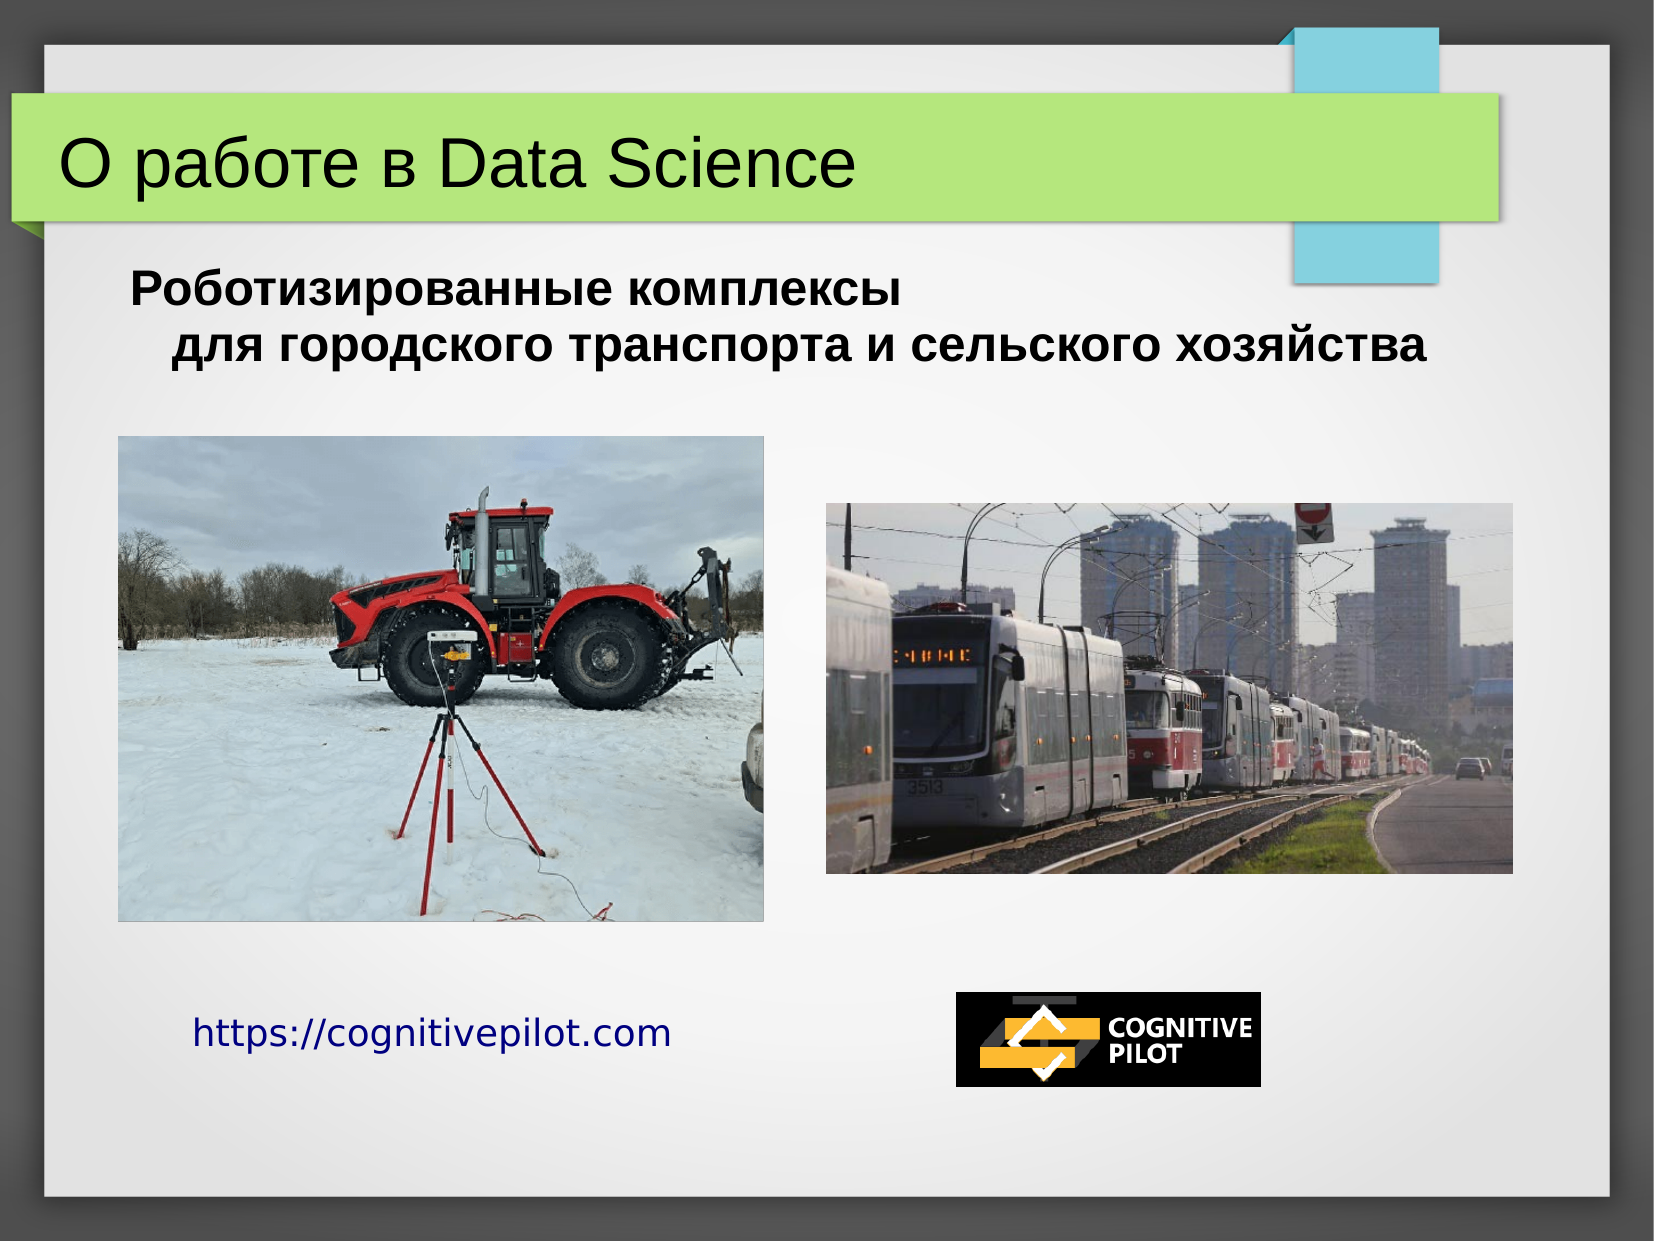

# О работе в Data Science
Роботизированные комплексы
 для городского транспорта и сельского хозяйства
https://cognitivepilot.com